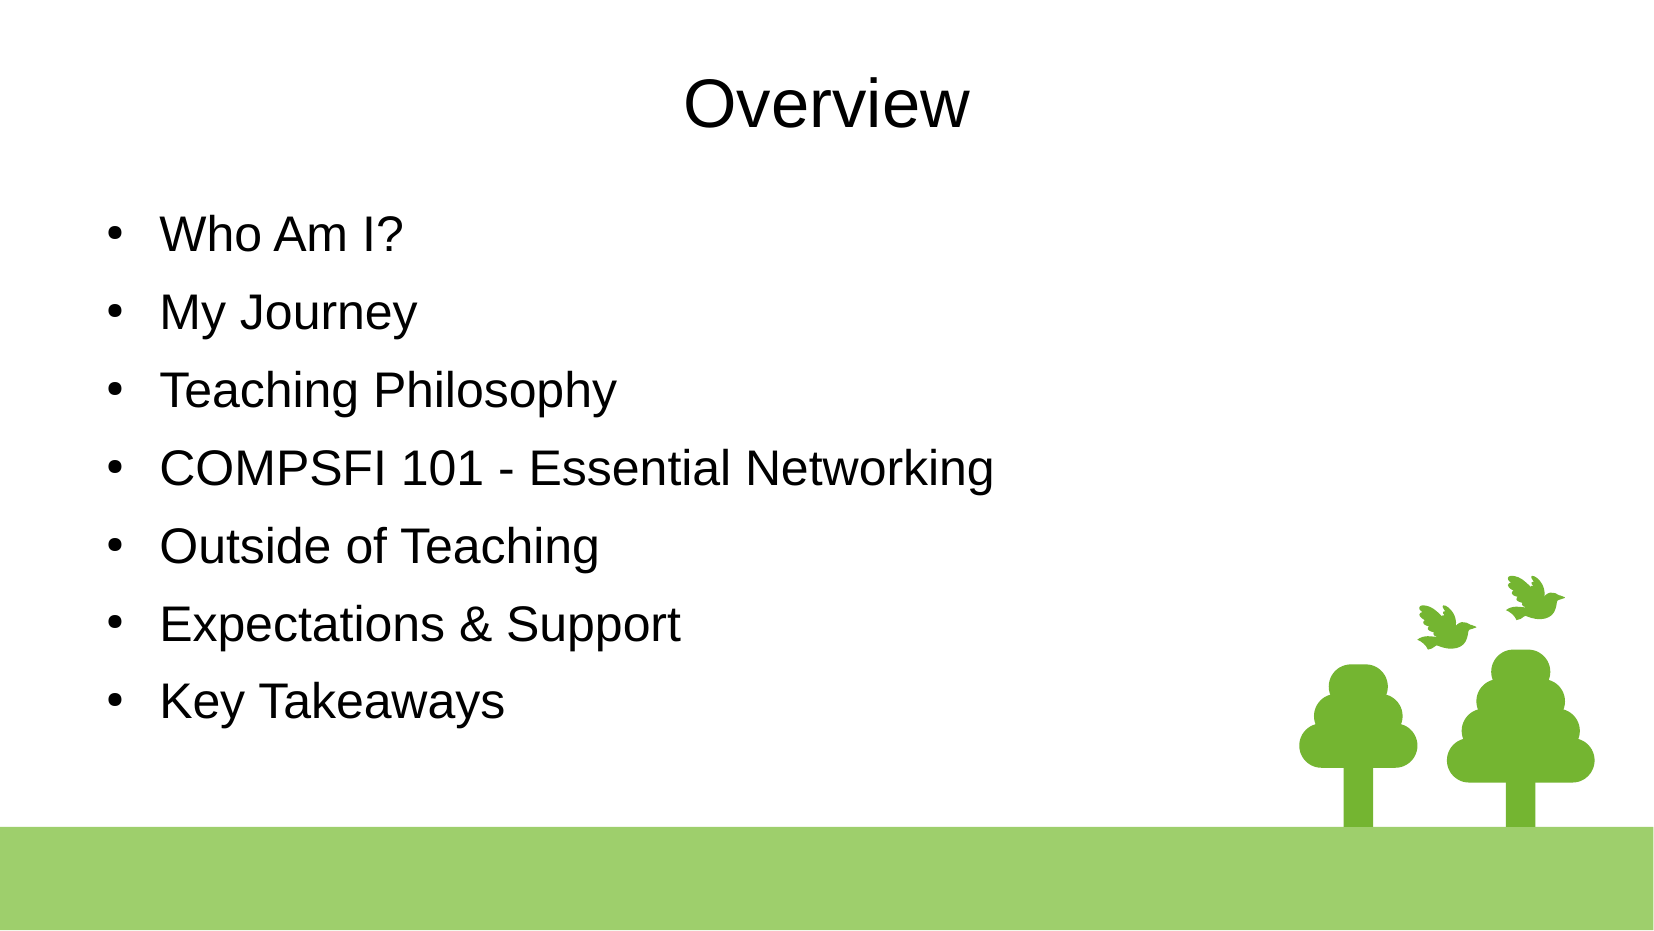

# Overview
Who Am I?
My Journey
Teaching Philosophy
COMPSFI 101 - Essential Networking
Outside of Teaching
Expectations & Support
Key Takeaways